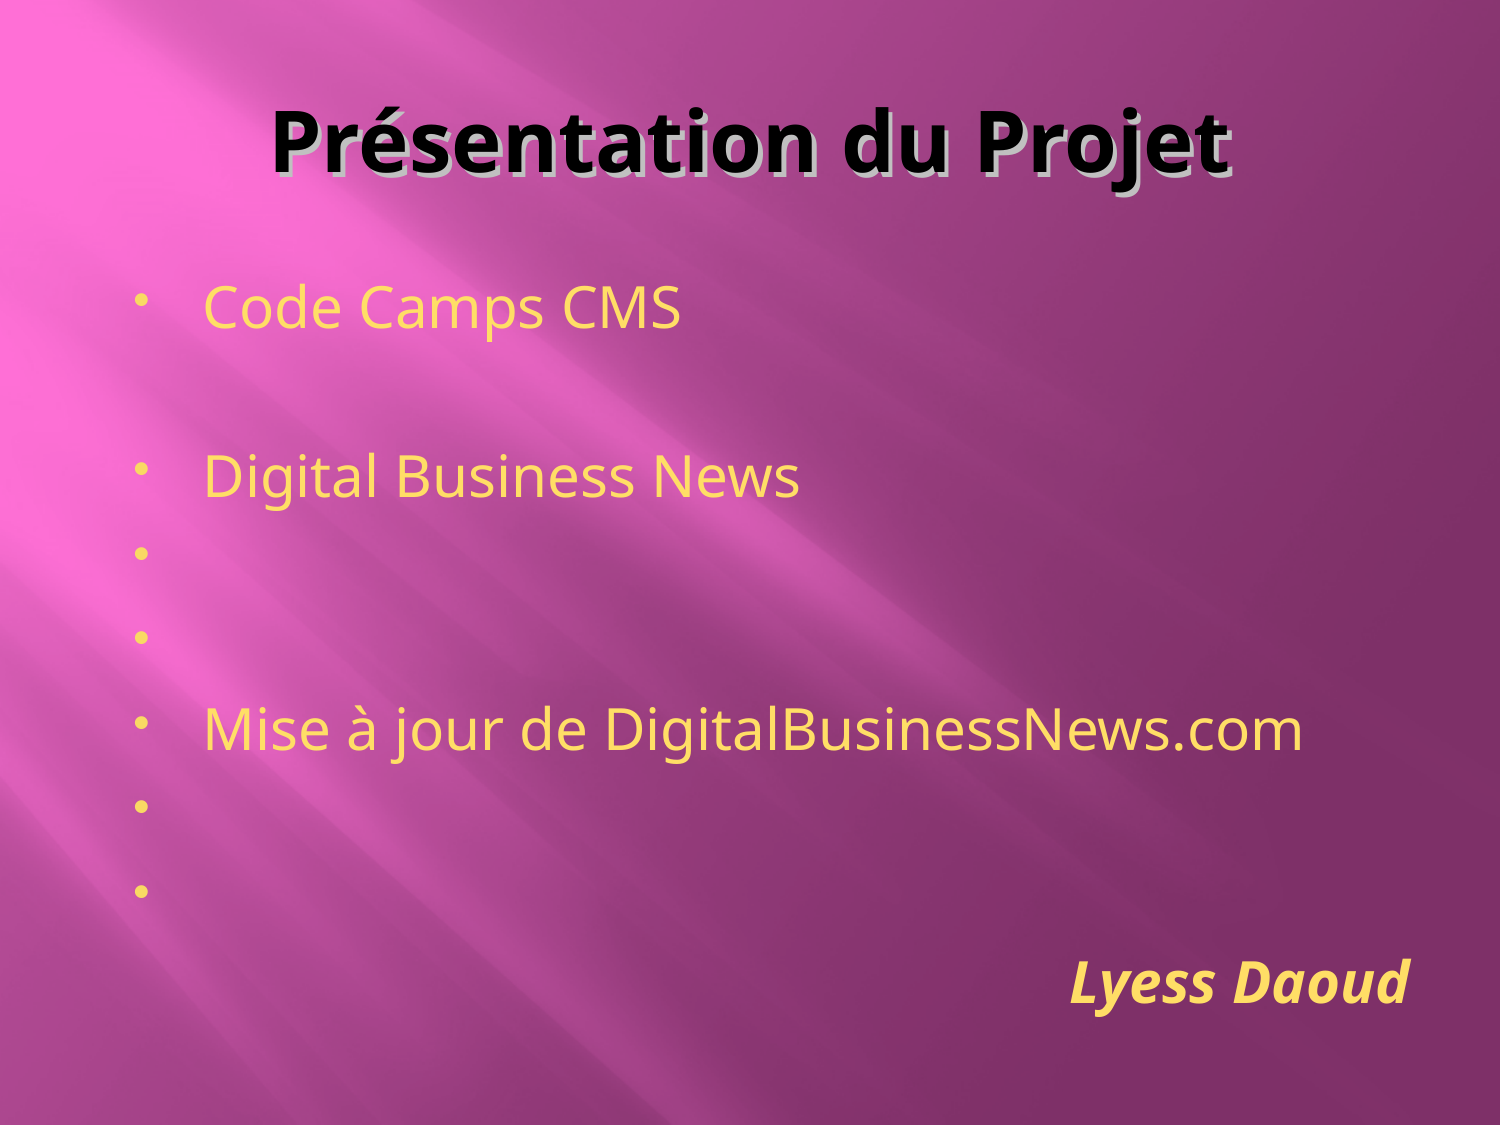

# Présentation du Projet
Code Camps CMS
Digital Business News
Mise à jour de DigitalBusinessNews.com
Lyess Daoud